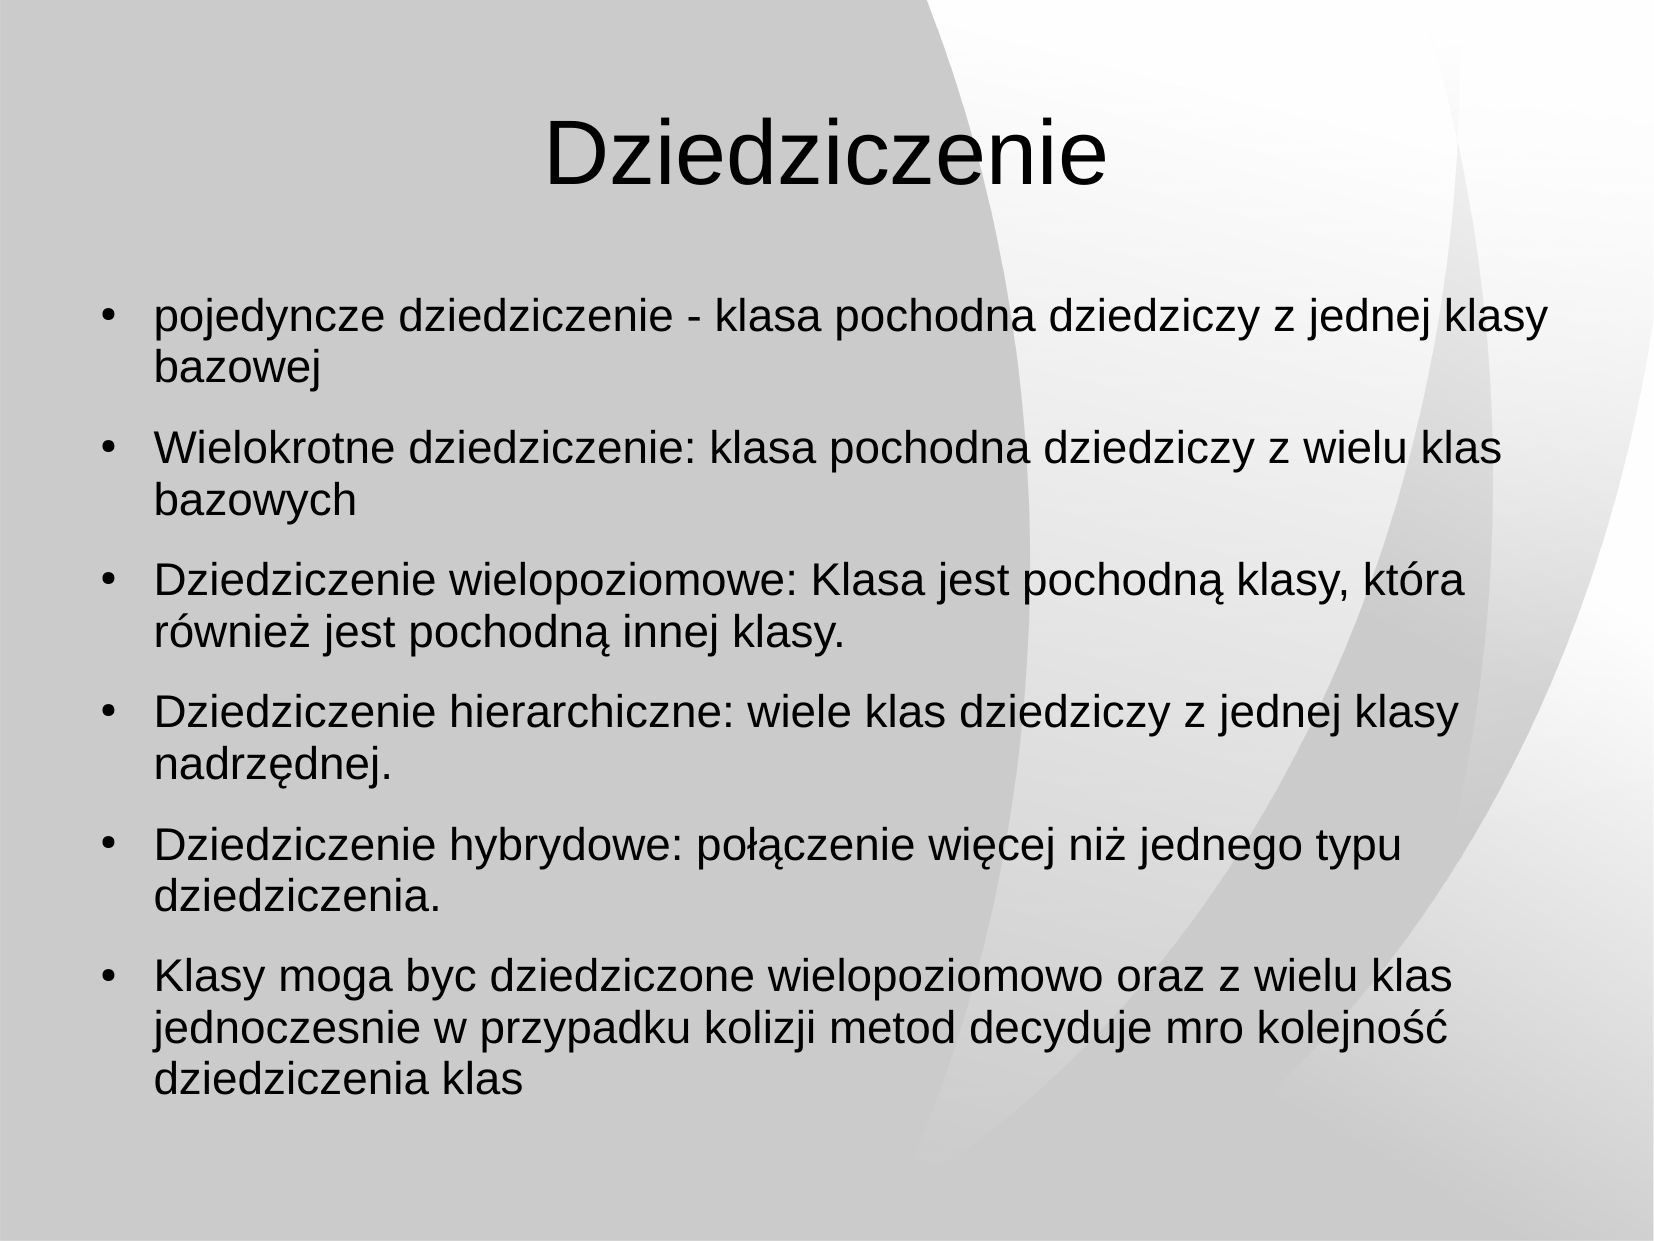

# Dziedziczenie
pojedyncze dziedziczenie - klasa pochodna dziedziczy z jednej klasy bazowej
Wielokrotne dziedziczenie: klasa pochodna dziedziczy z wielu klas bazowych
Dziedziczenie wielopoziomowe: Klasa jest pochodną klasy, która również jest pochodną innej klasy.
Dziedziczenie hierarchiczne: wiele klas dziedziczy z jednej klasy nadrzędnej.
Dziedziczenie hybrydowe: połączenie więcej niż jednego typu dziedziczenia.
Klasy moga byc dziedziczone wielopoziomowo oraz z wielu klas jednoczesnie w przypadku kolizji metod decyduje mro kolejność dziedziczenia klas